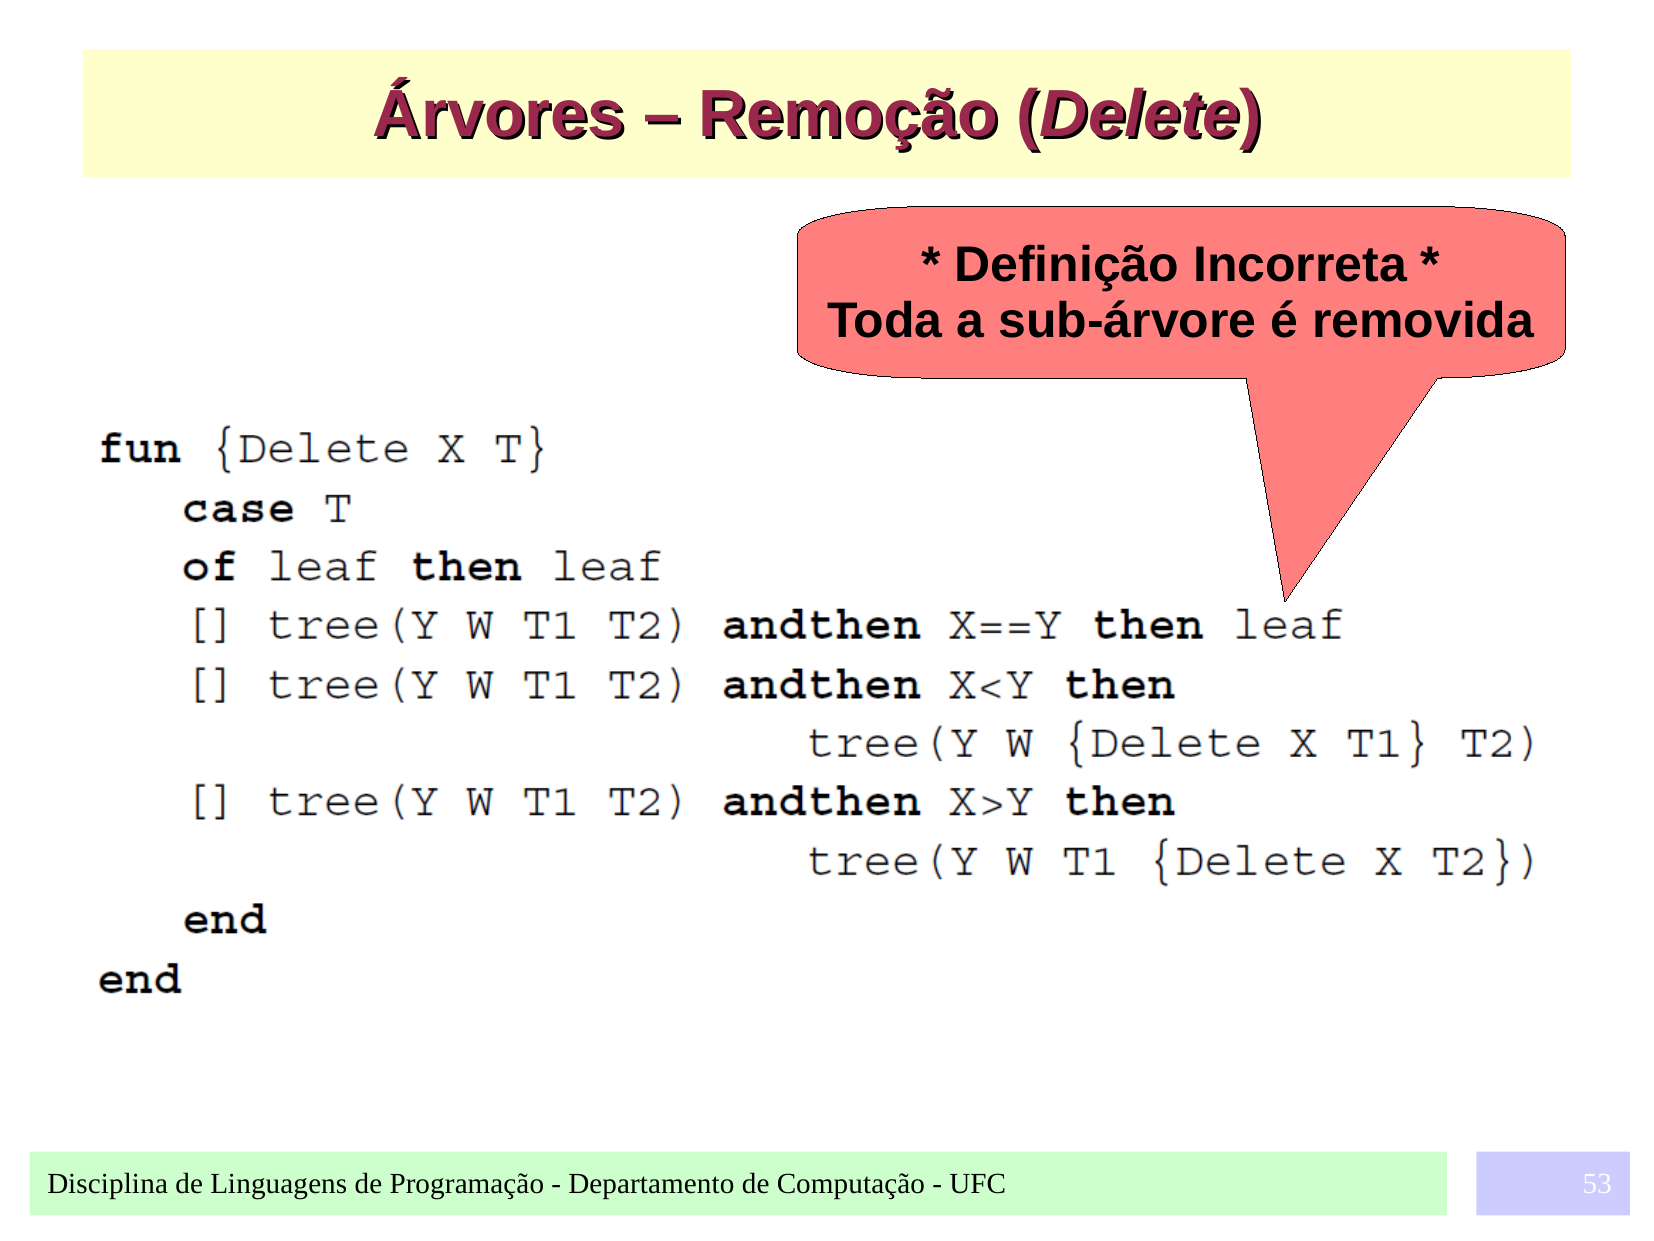

# Árvores – Remoção (Delete)
* Definição Incorreta *
Toda a sub-árvore é removida
Disciplina de Linguagens de Programação - Departamento de Computação - UFC
53